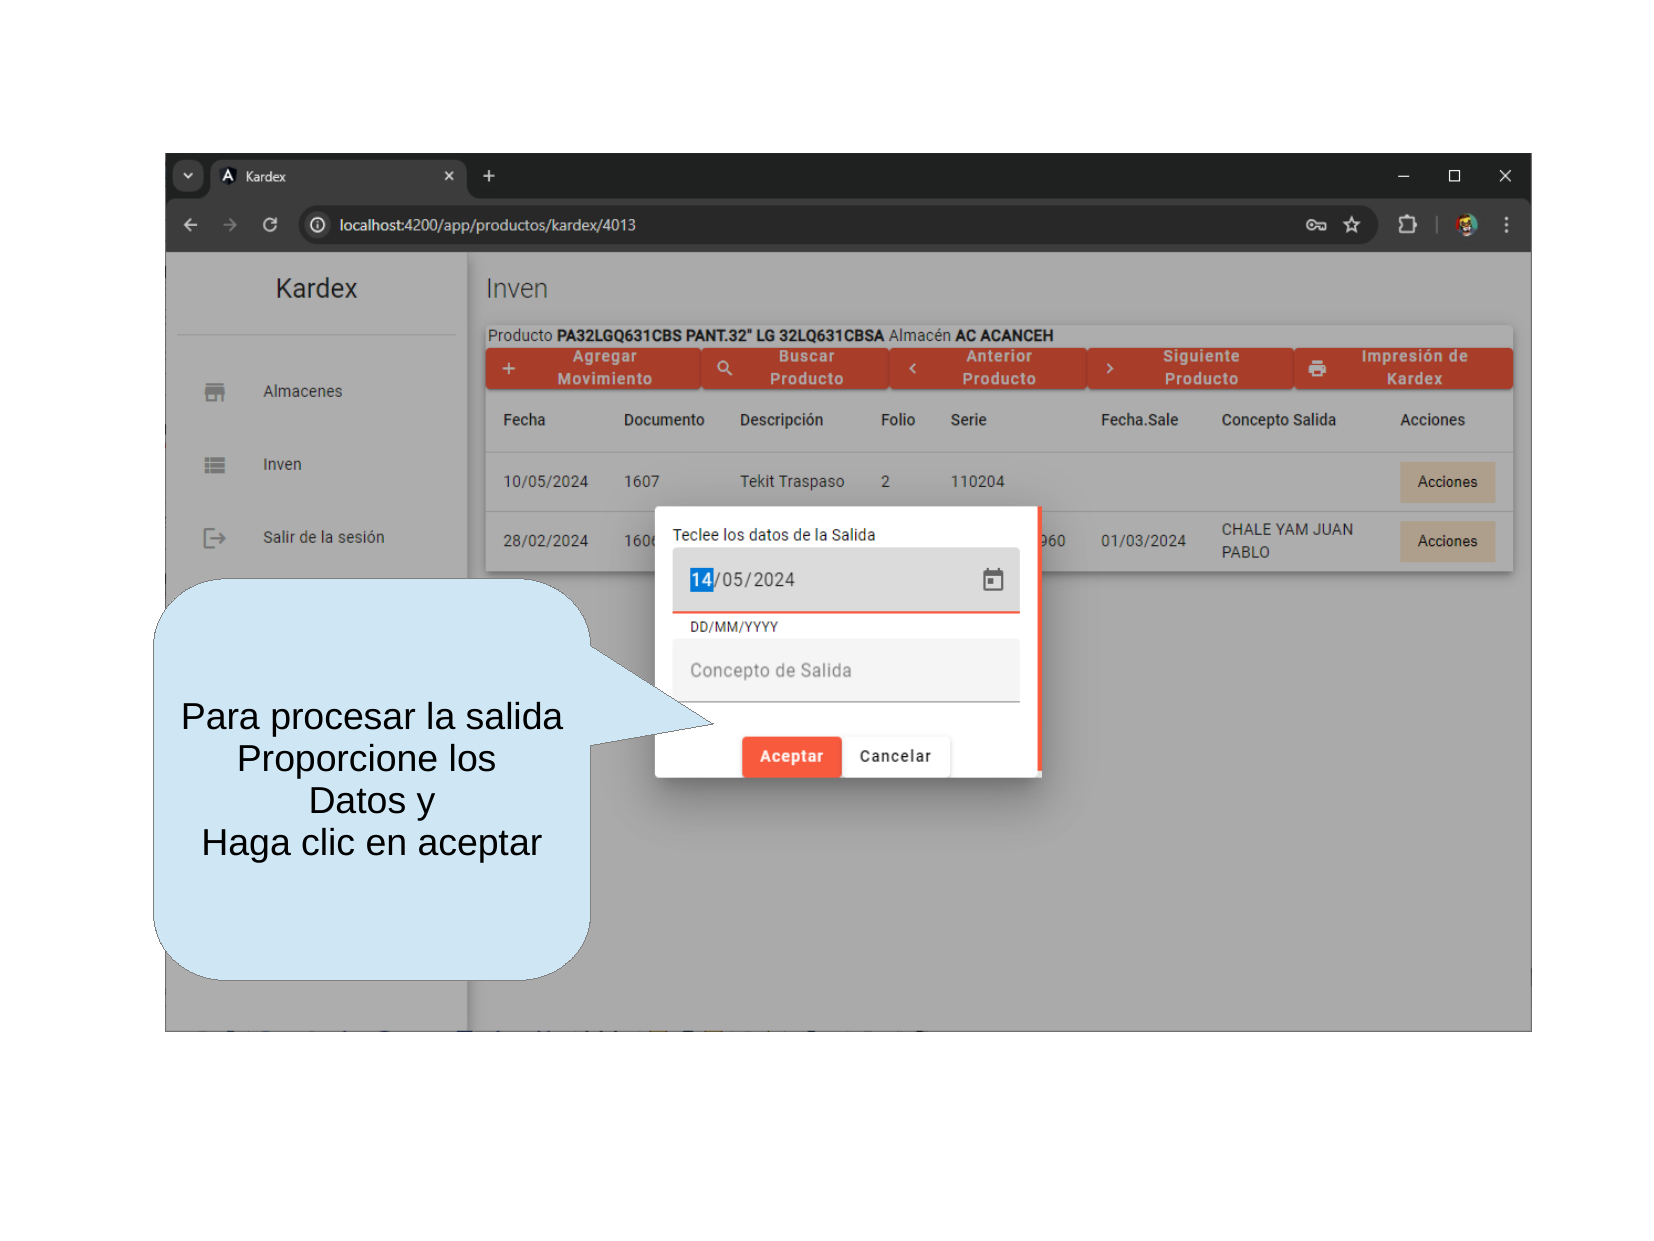

Para procesar la salida
Proporcione los
Datos y
Haga clic en aceptar